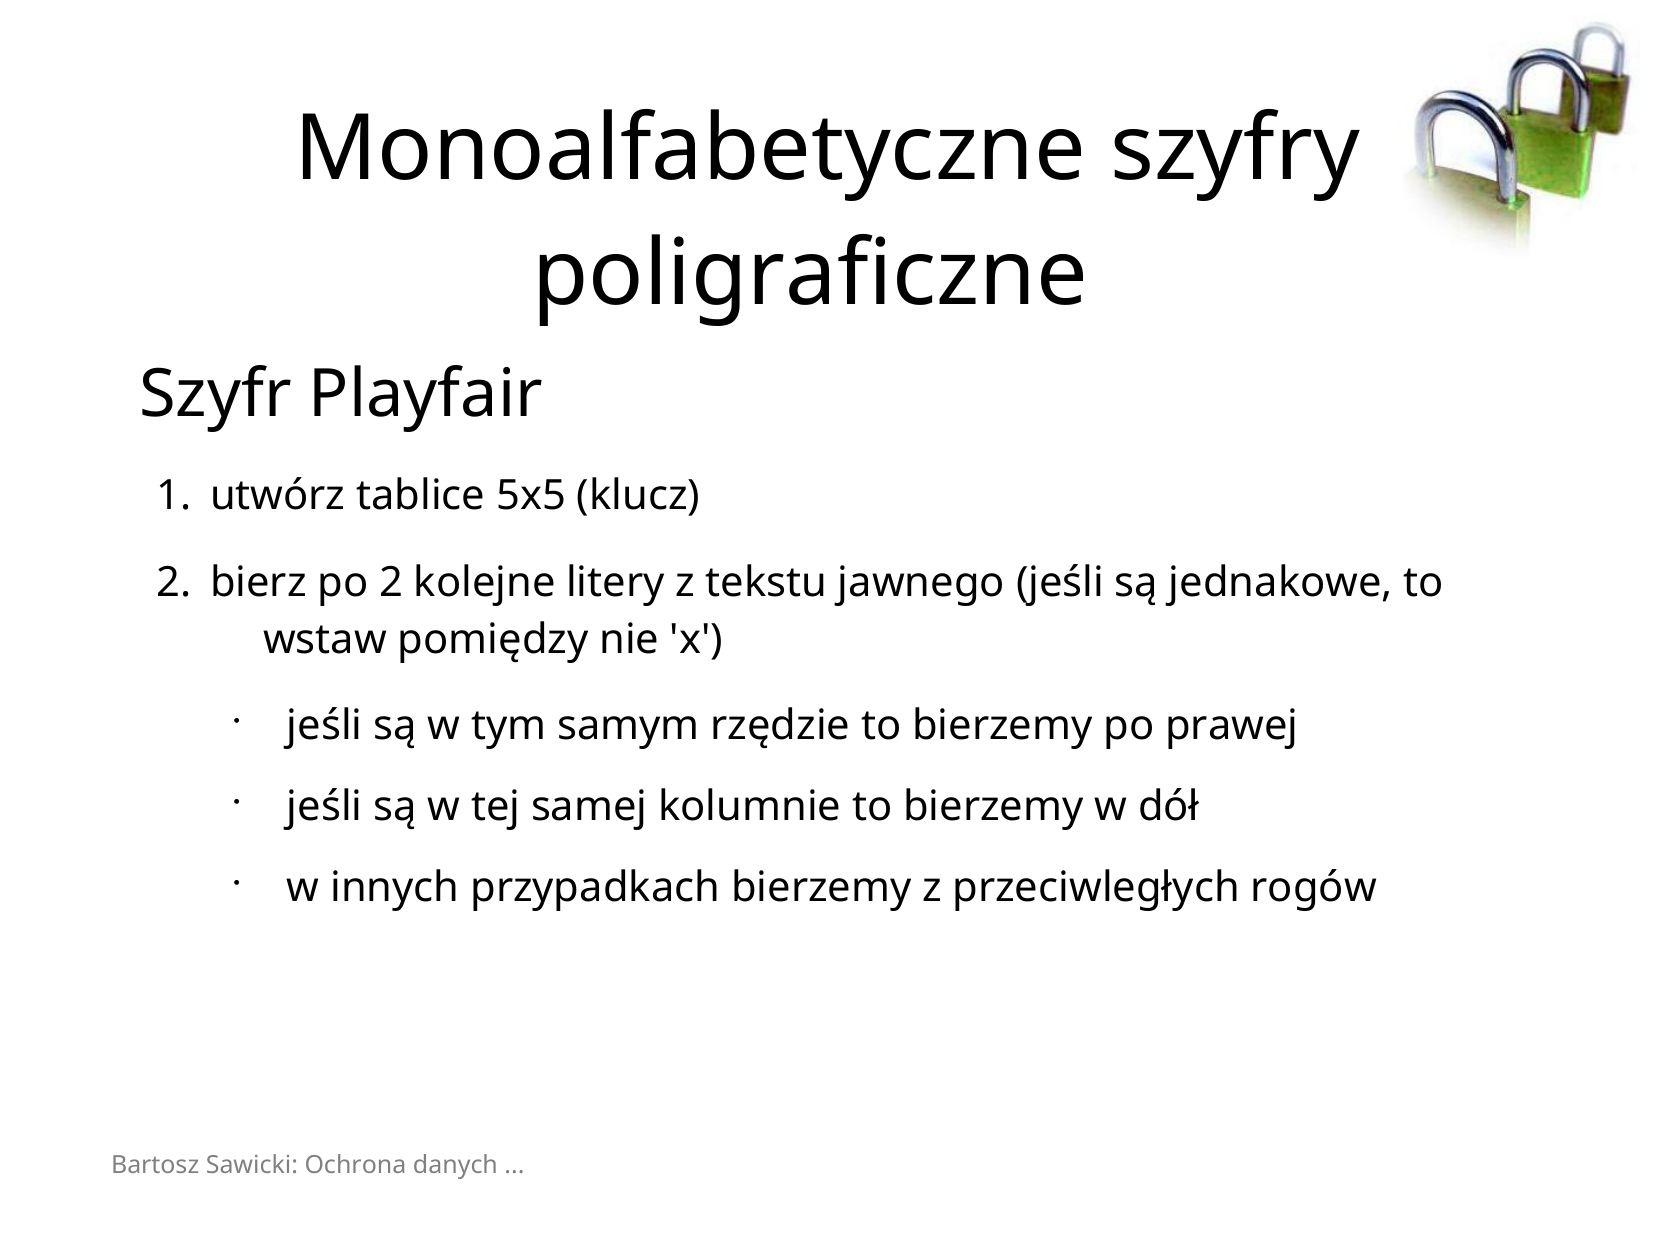

# Monoalfabetyczne szyfry poligraficzne
Szyfr Playfair
utwórz tablice 5x5 (klucz)
bierz po 2 kolejne litery z tekstu jawnego (jeśli są jednakowe, to wstaw pomiędzy nie 'x')
jeśli są w tym samym rzędzie to bierzemy po prawej
jeśli są w tej samej kolumnie to bierzemy w dół
w innych przypadkach bierzemy z przeciwległych rogów